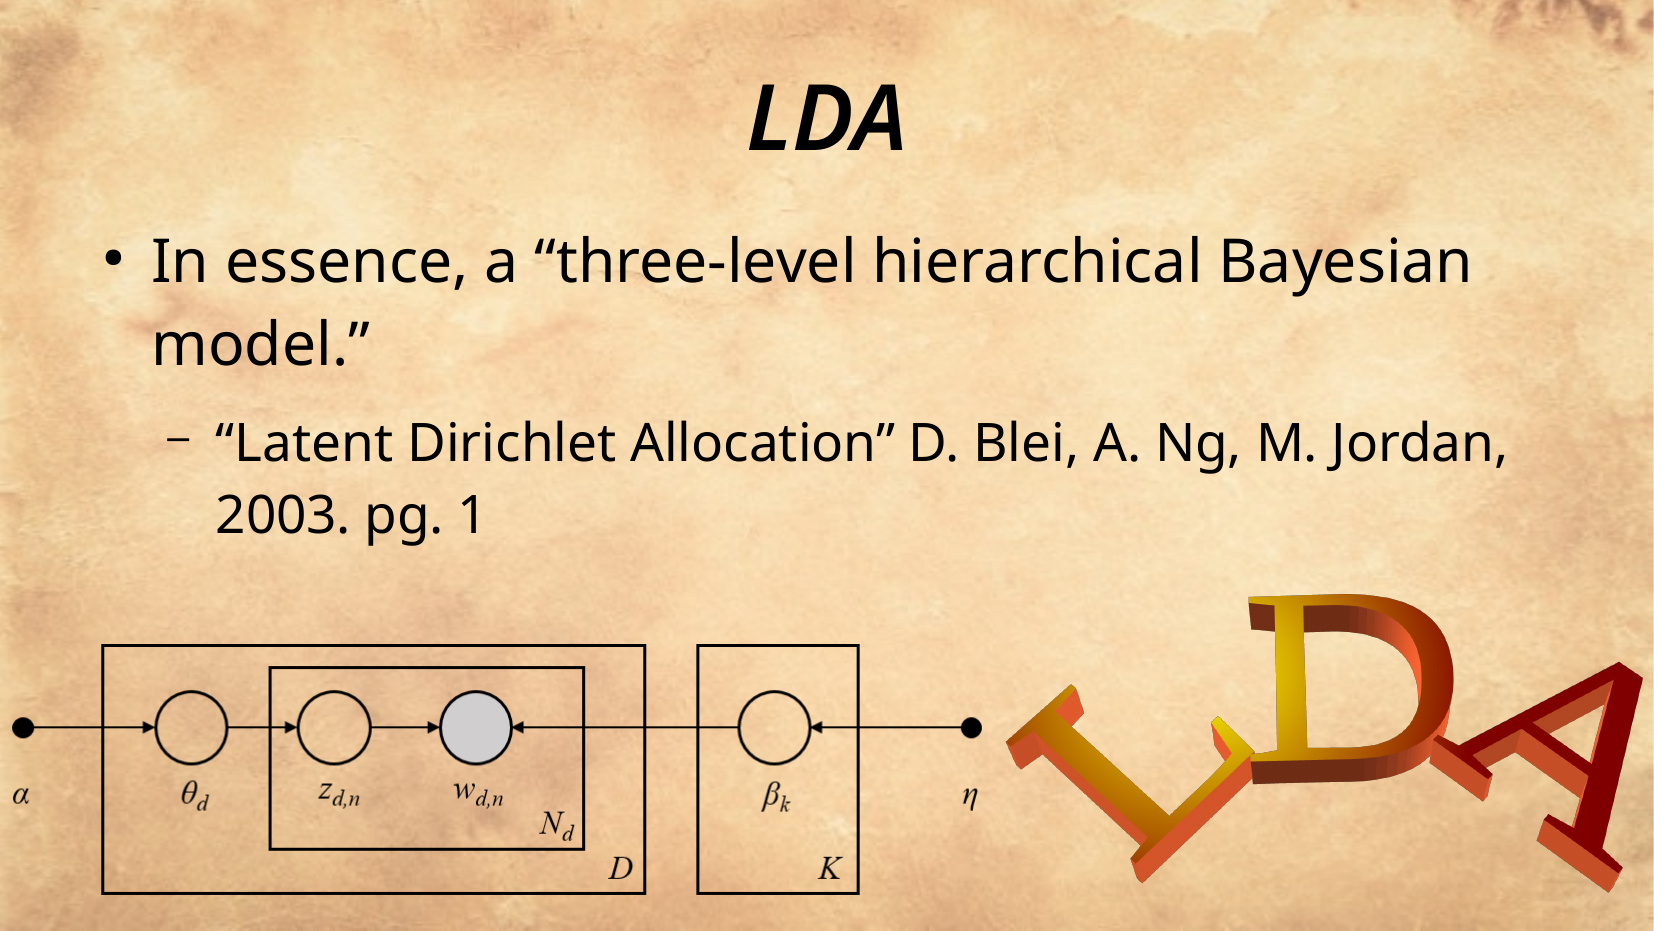

# LDA
In essence, a “three-level hierarchical Bayesian model.”
“Latent Dirichlet Allocation” D. Blei, A. Ng, M. Jordan, 2003. pg. 1
L D A